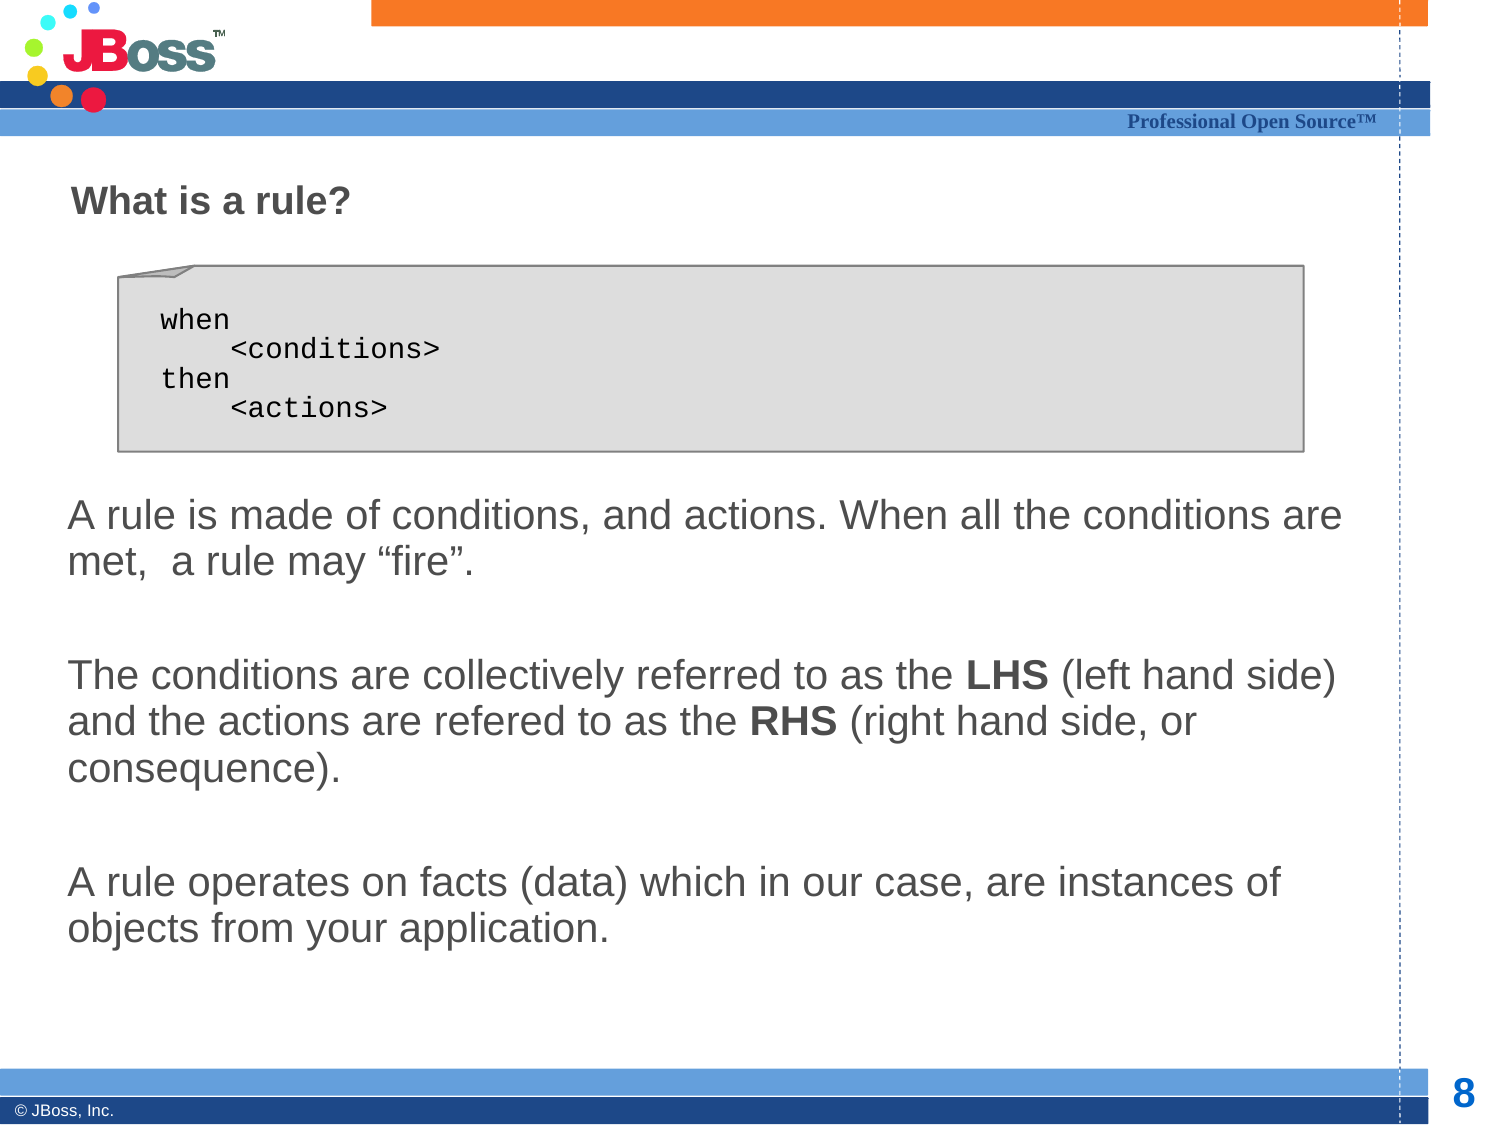

# What is a rule?
when
 <conditions>
then
 <actions>
A rule is made of conditions, and actions. When all the conditions are met, a rule may “fire”.
The conditions are collectively referred to as the LHS (left hand side) and the actions are refered to as the RHS (right hand side, or consequence).
A rule operates on facts (data) which in our case, are instances of objects from your application.